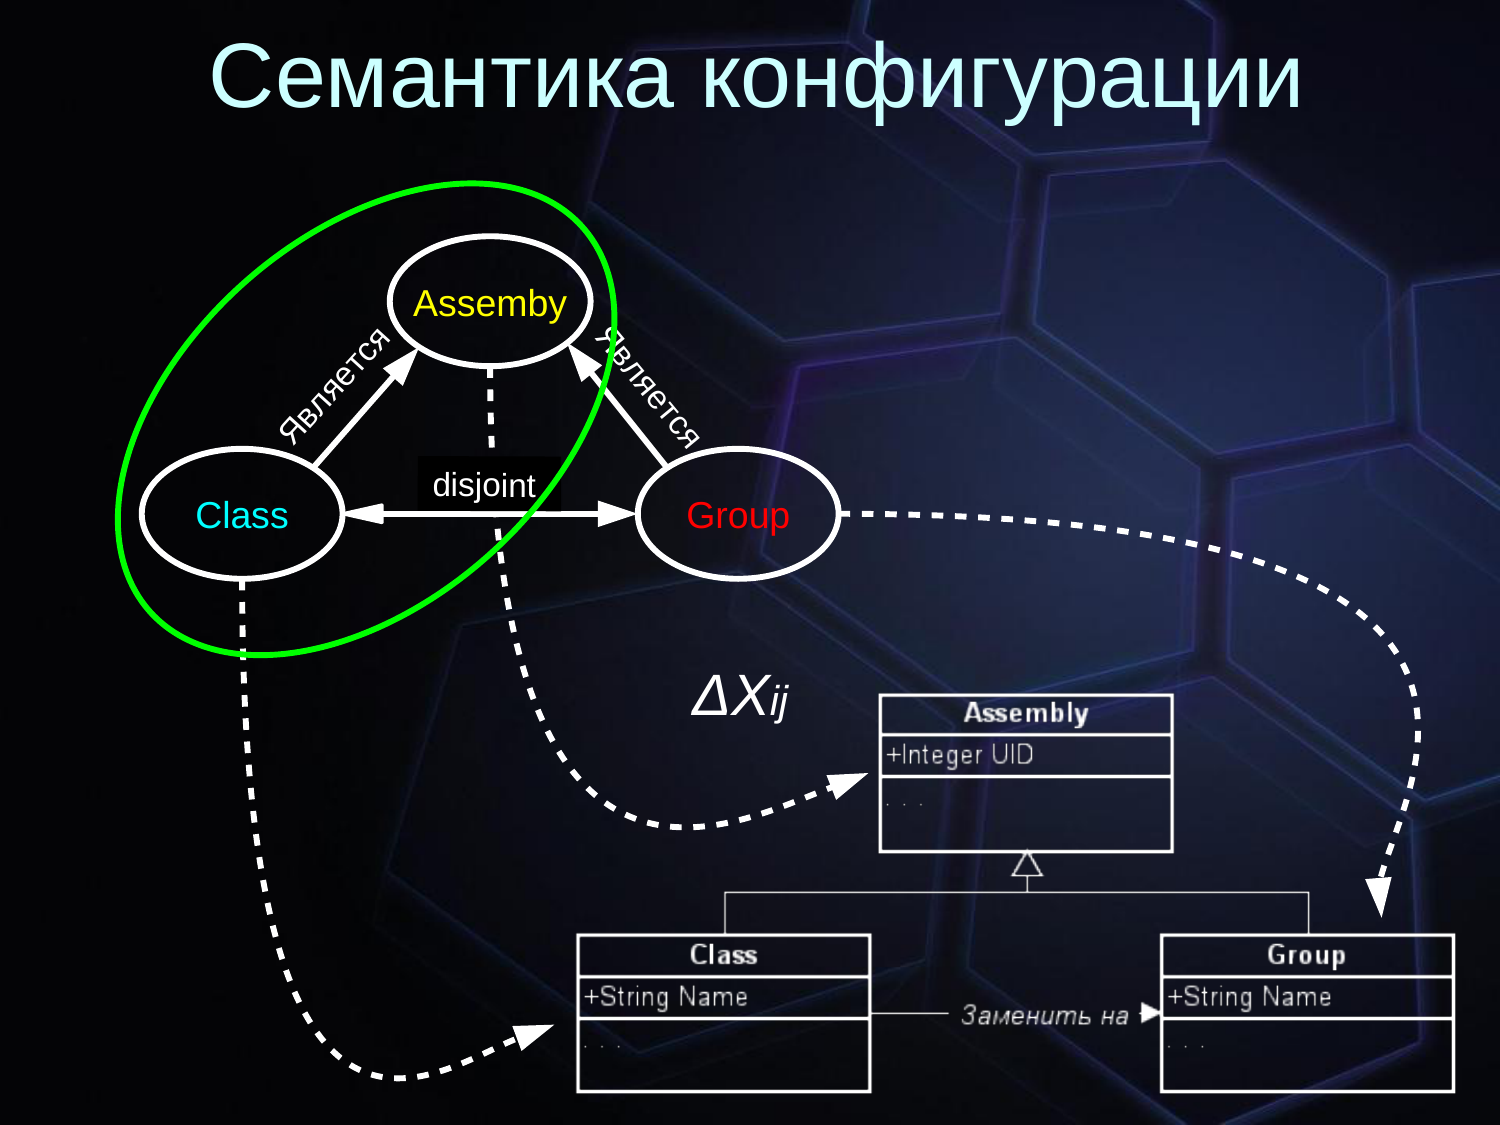

# Семантика конфигурации
Assemby
Является
Является
Class
Group
disjoint
ΔXij